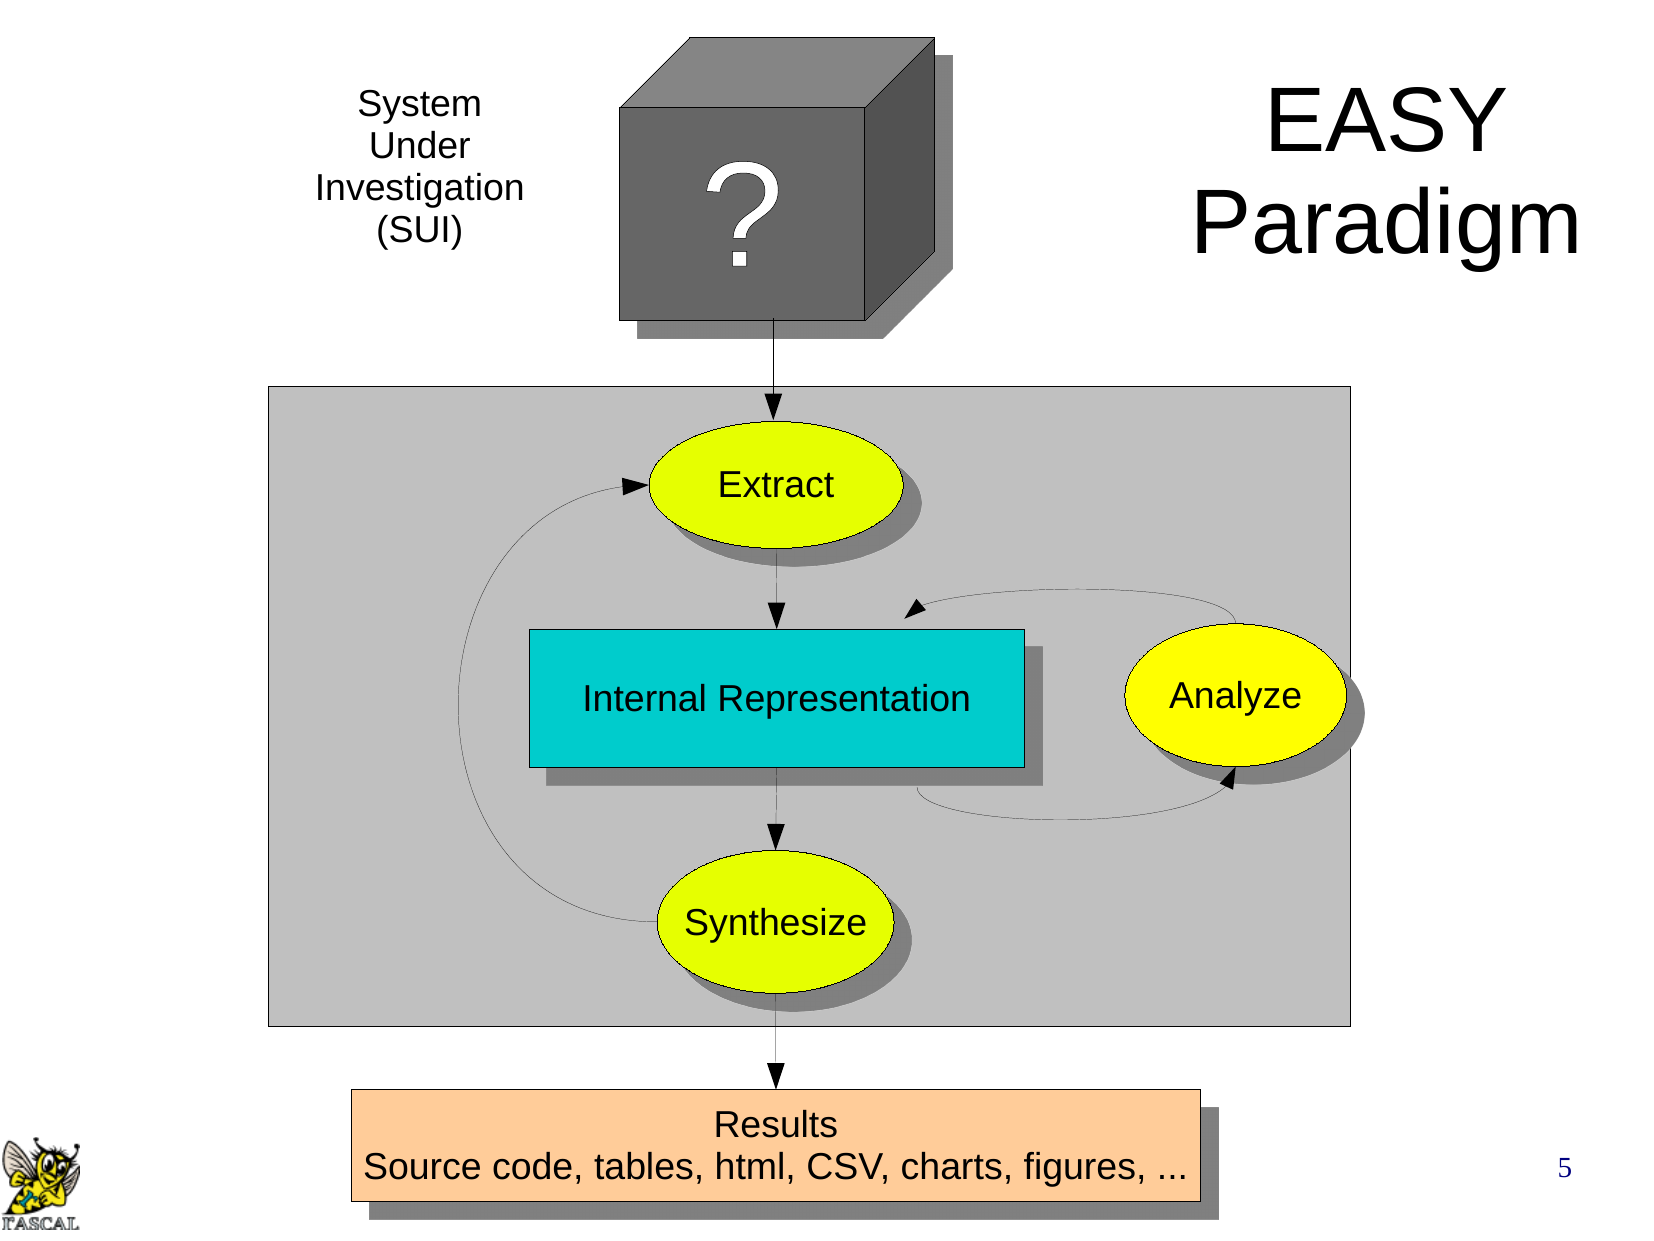

?
EASY
Paradigm
System
Under
Investigation
(SUI)
Extract
Analyze
Internal Representation
Synthesize
Results
Source code, tables, html, CSV, charts, figures, ...
5